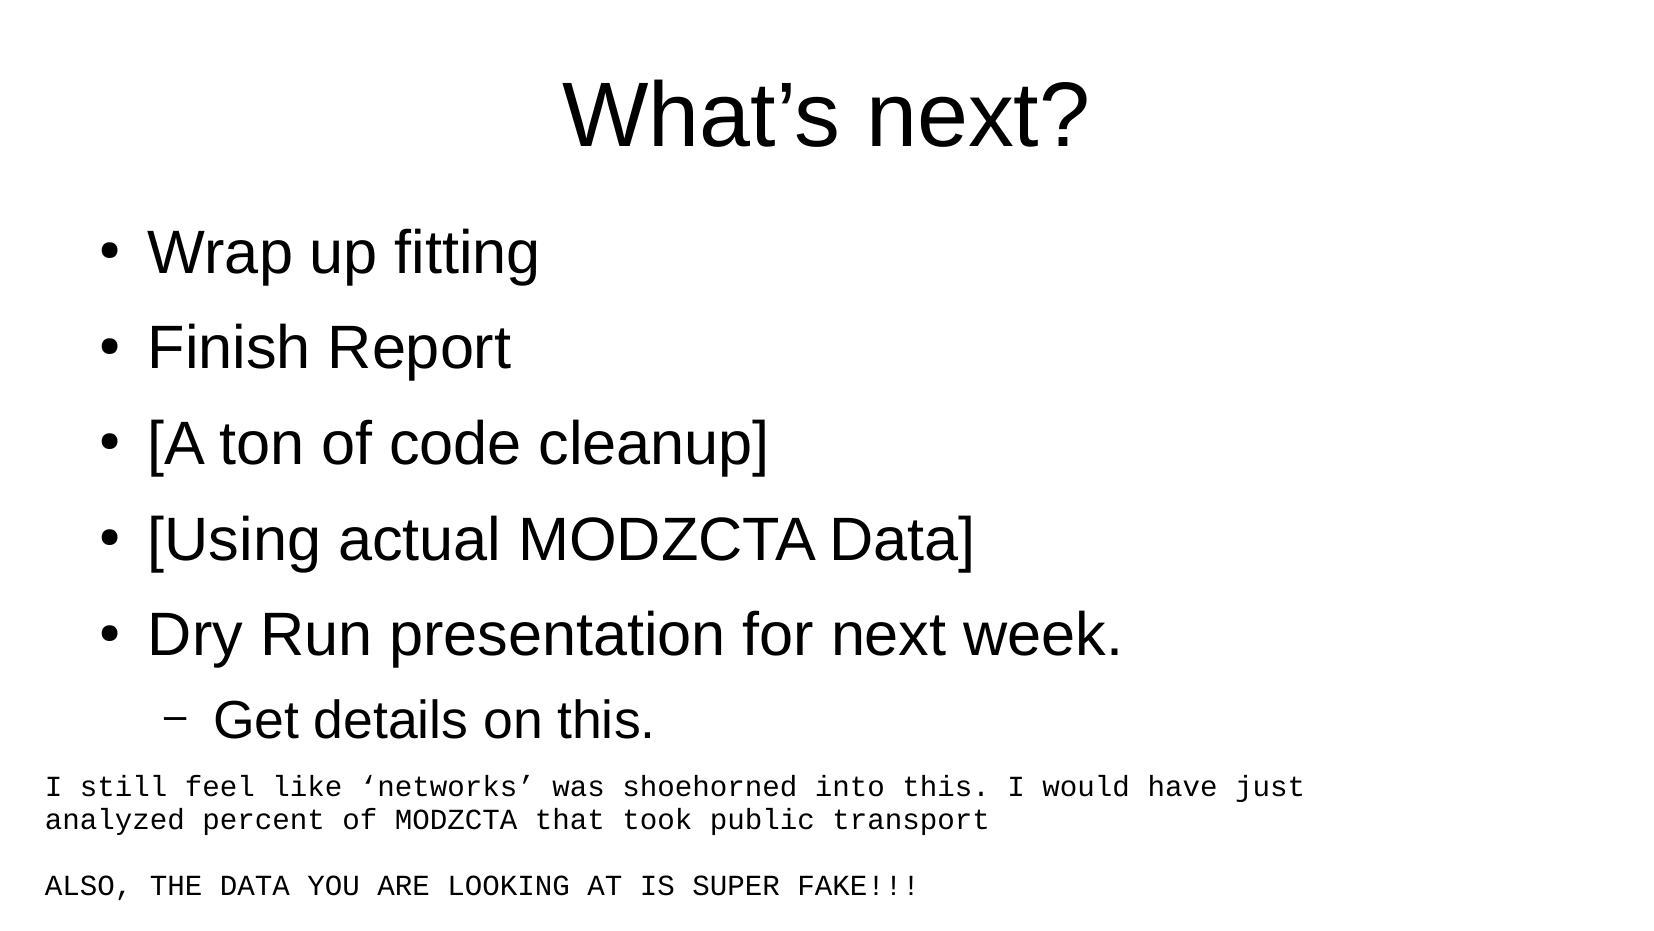

# What’s next?
Wrap up fitting
Finish Report
[A ton of code cleanup]
[Using actual MODZCTA Data]
Dry Run presentation for next week.
Get details on this.
I still feel like ‘networks’ was shoehorned into this. I would have just analyzed percent of MODZCTA that took public transport
ALSO, THE DATA YOU ARE LOOKING AT IS SUPER FAKE!!!